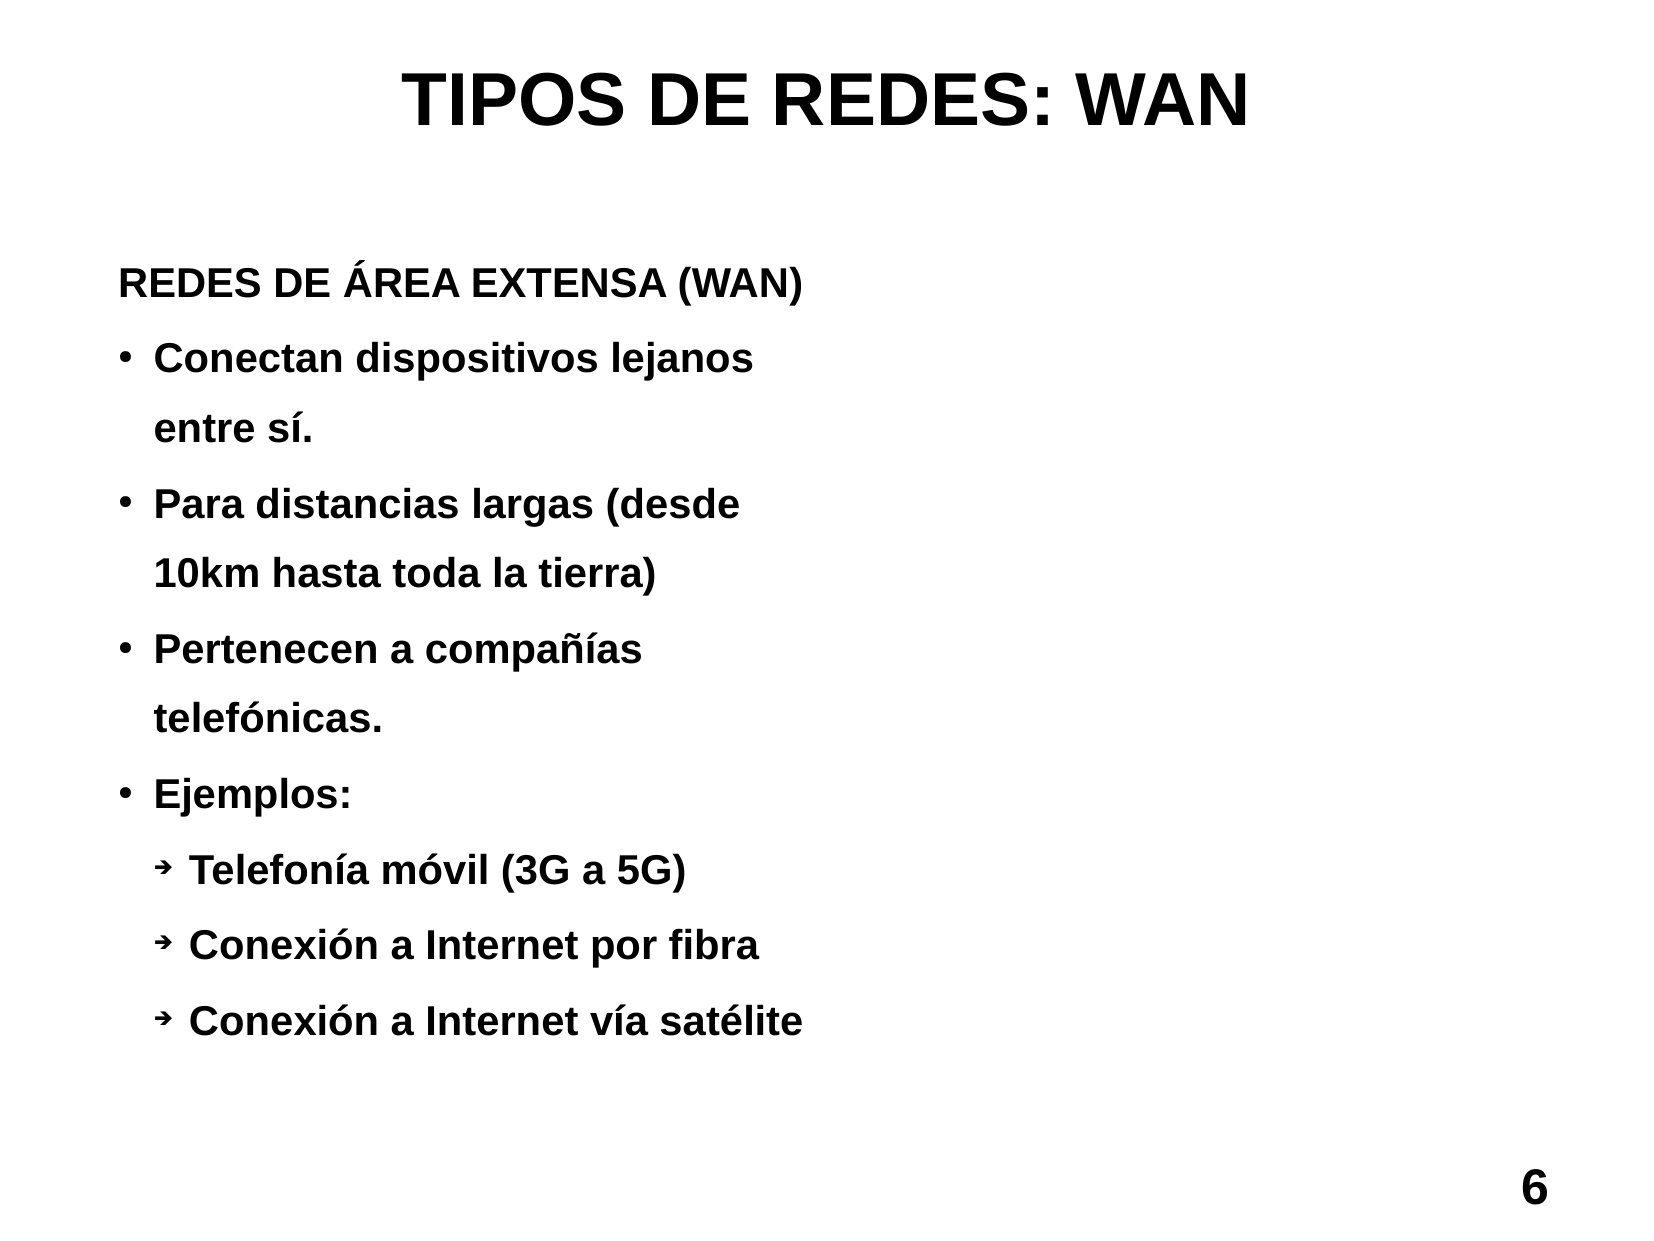

# TIPOS DE REDES: WAN
REDES DE ÁREA EXTENSA (WAN)
Conectan dispositivos lejanos entre sí.
Para distancias largas (desde 10km hasta toda la tierra)
Pertenecen a compañías telefónicas.
Ejemplos:
Telefonía móvil (3G a 5G)
Conexión a Internet por fibra
Conexión a Internet vía satélite